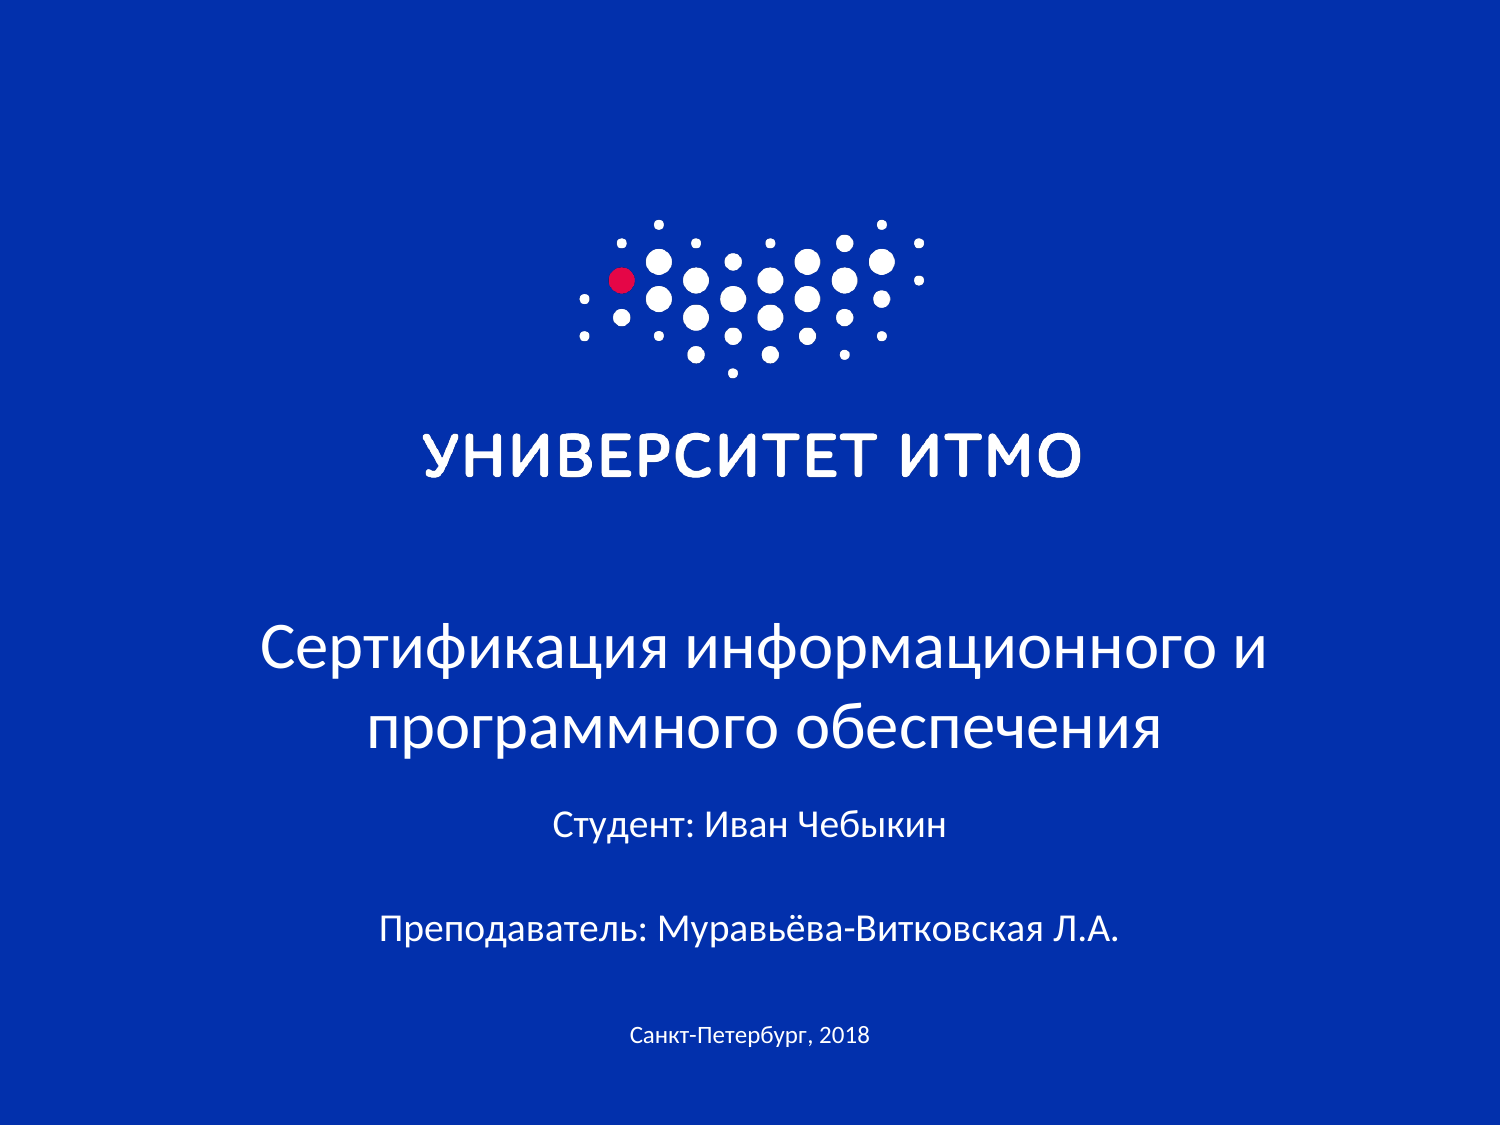

Сертификация информационного и программного обеспечения
Студент: Иван Чебыкин
Преподаватель: Муравьёва-Витковская Л.А.
Санкт-Петербург, 2018